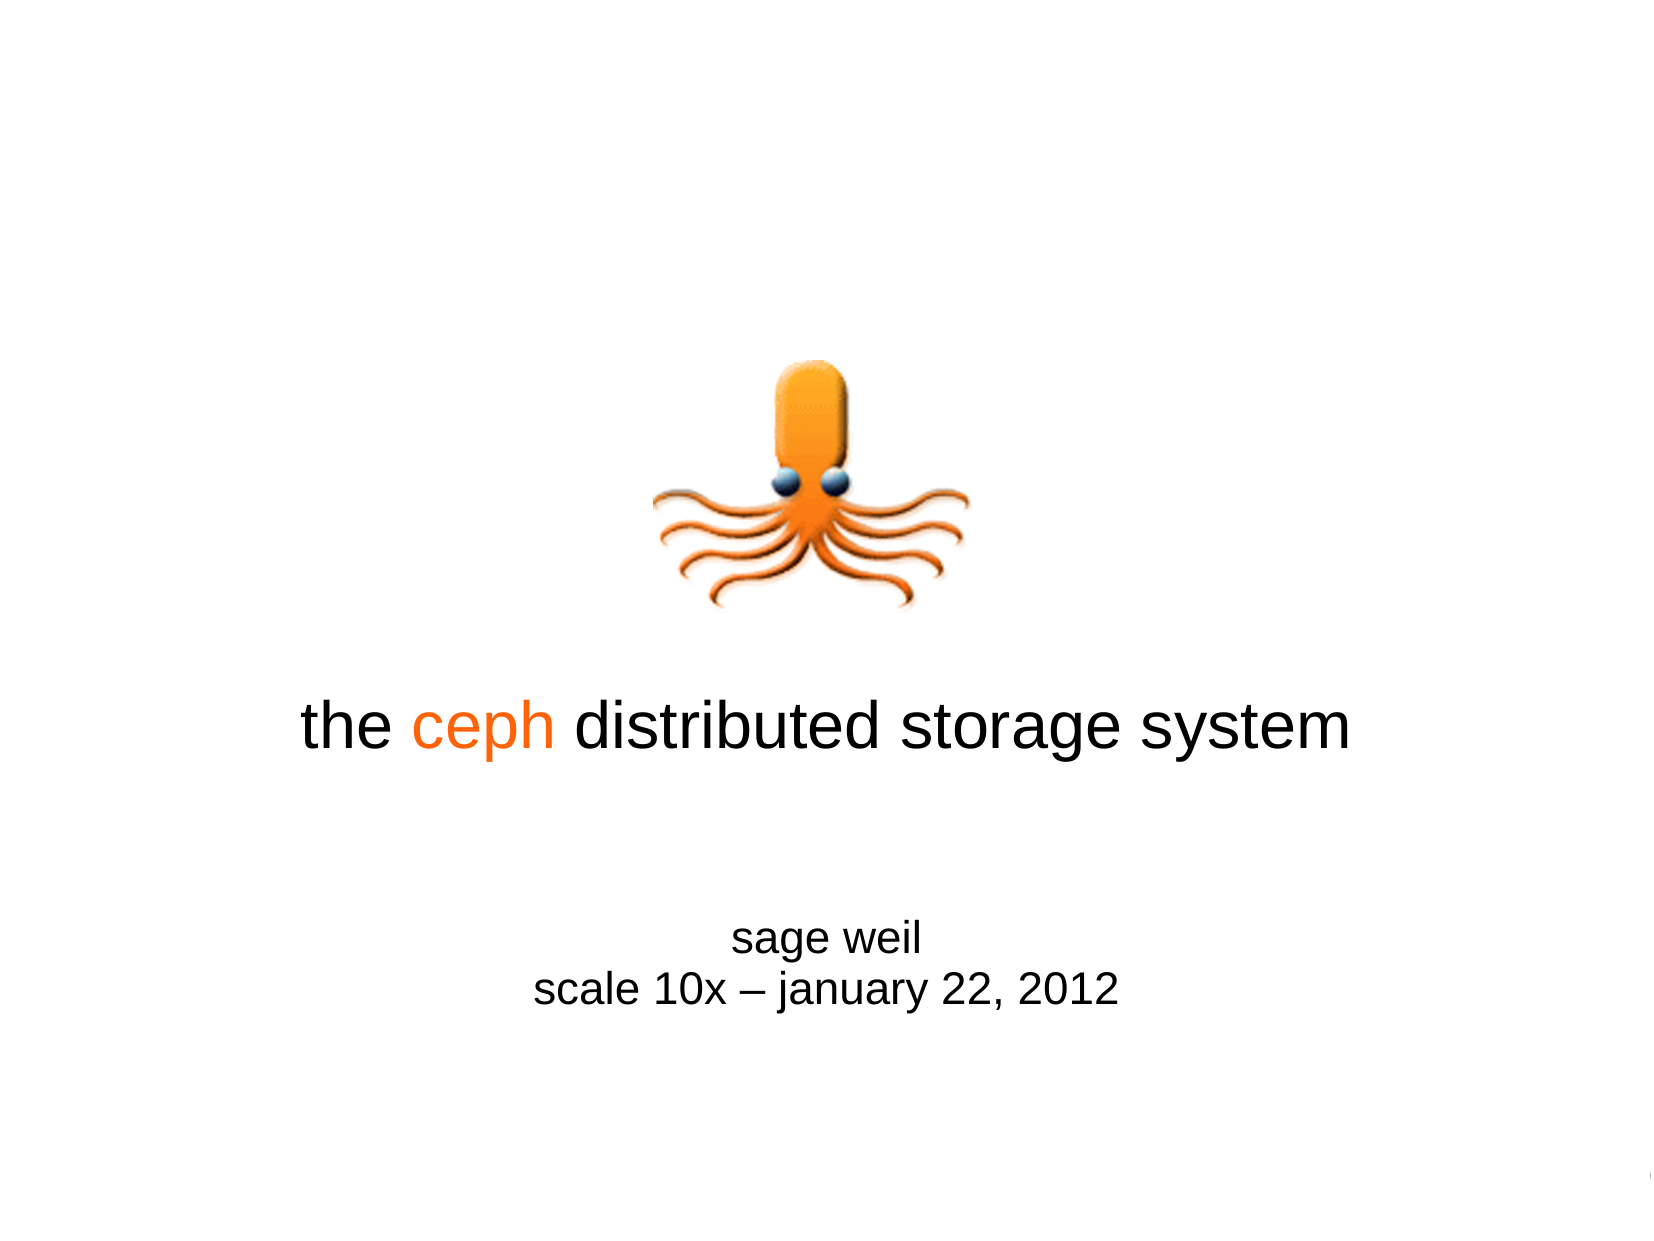

# the ceph distributed storage system
sage weil
scale 10x – january 22, 2012